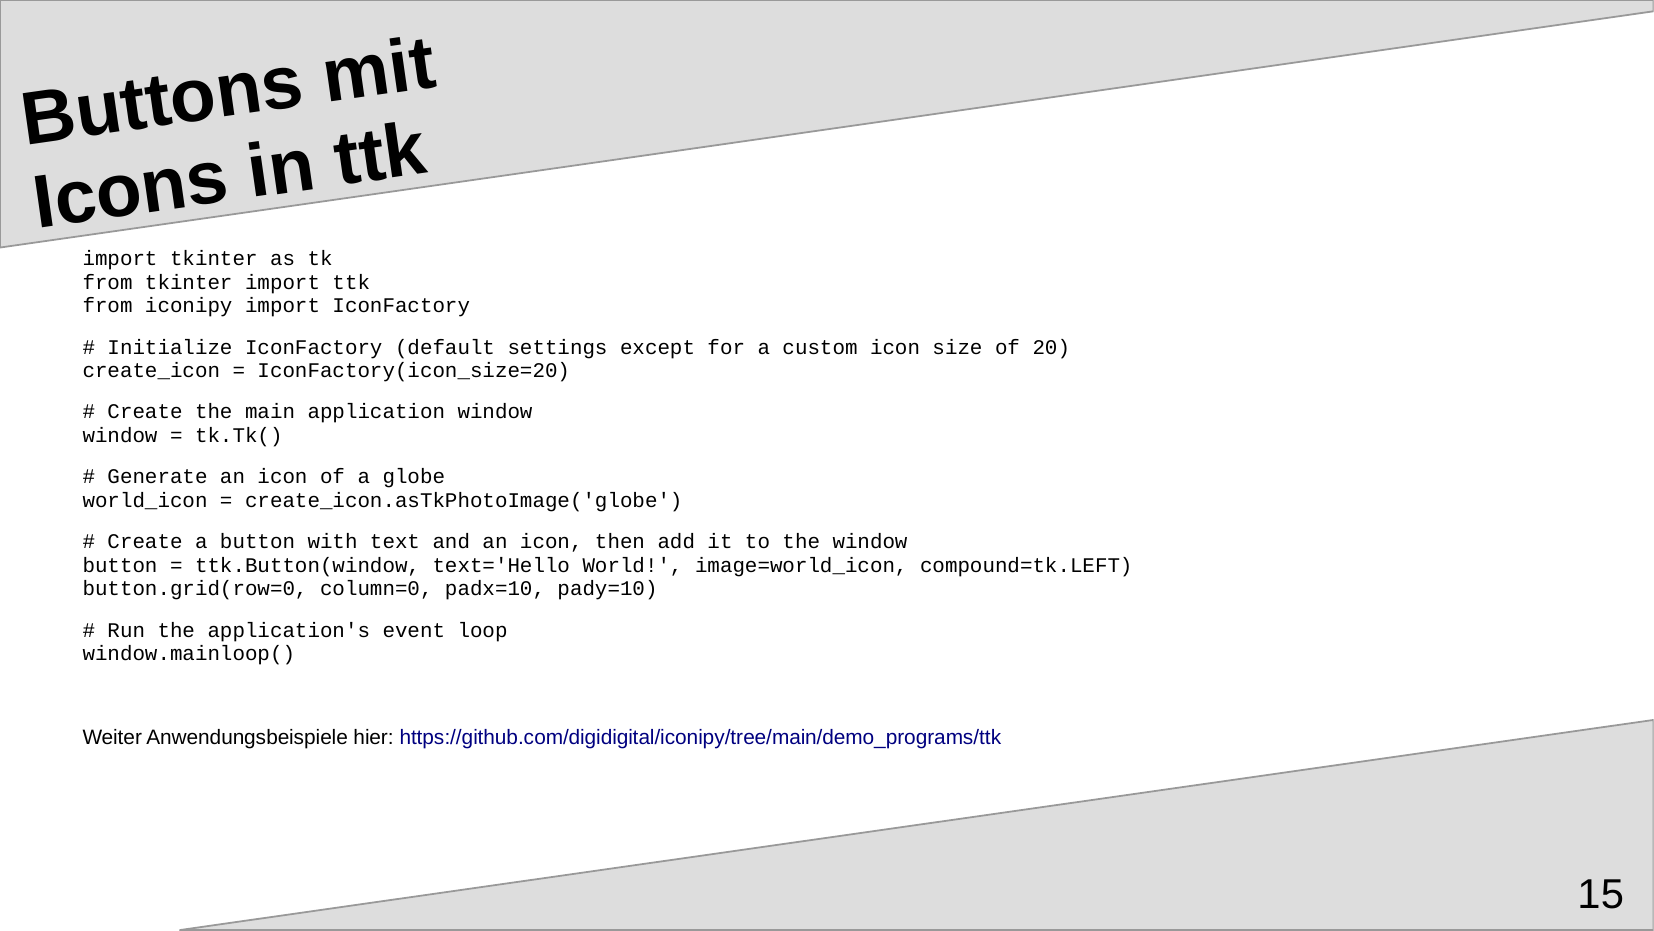

# Buttons mit Icons in ttk
import tkinter as tk
from tkinter import ttk
from iconipy import IconFactory
# Initialize IconFactory (default settings except for a custom icon size of 20) create_icon = IconFactory(icon_size=20)
# Create the main application window window = tk.Tk()
# Generate an icon of a globe world_icon = create_icon.asTkPhotoImage('globe')
# Create a button with text and an icon, then add it to the window button = ttk.Button(window, text='Hello World!', image=world_icon, compound=tk.LEFT) button.grid(row=0, column=0, padx=10, pady=10)
# Run the application's event loop window.mainloop()
Weiter Anwendungsbeispiele hier: https://github.com/digidigital/iconipy/tree/main/demo_programs/ttk
15